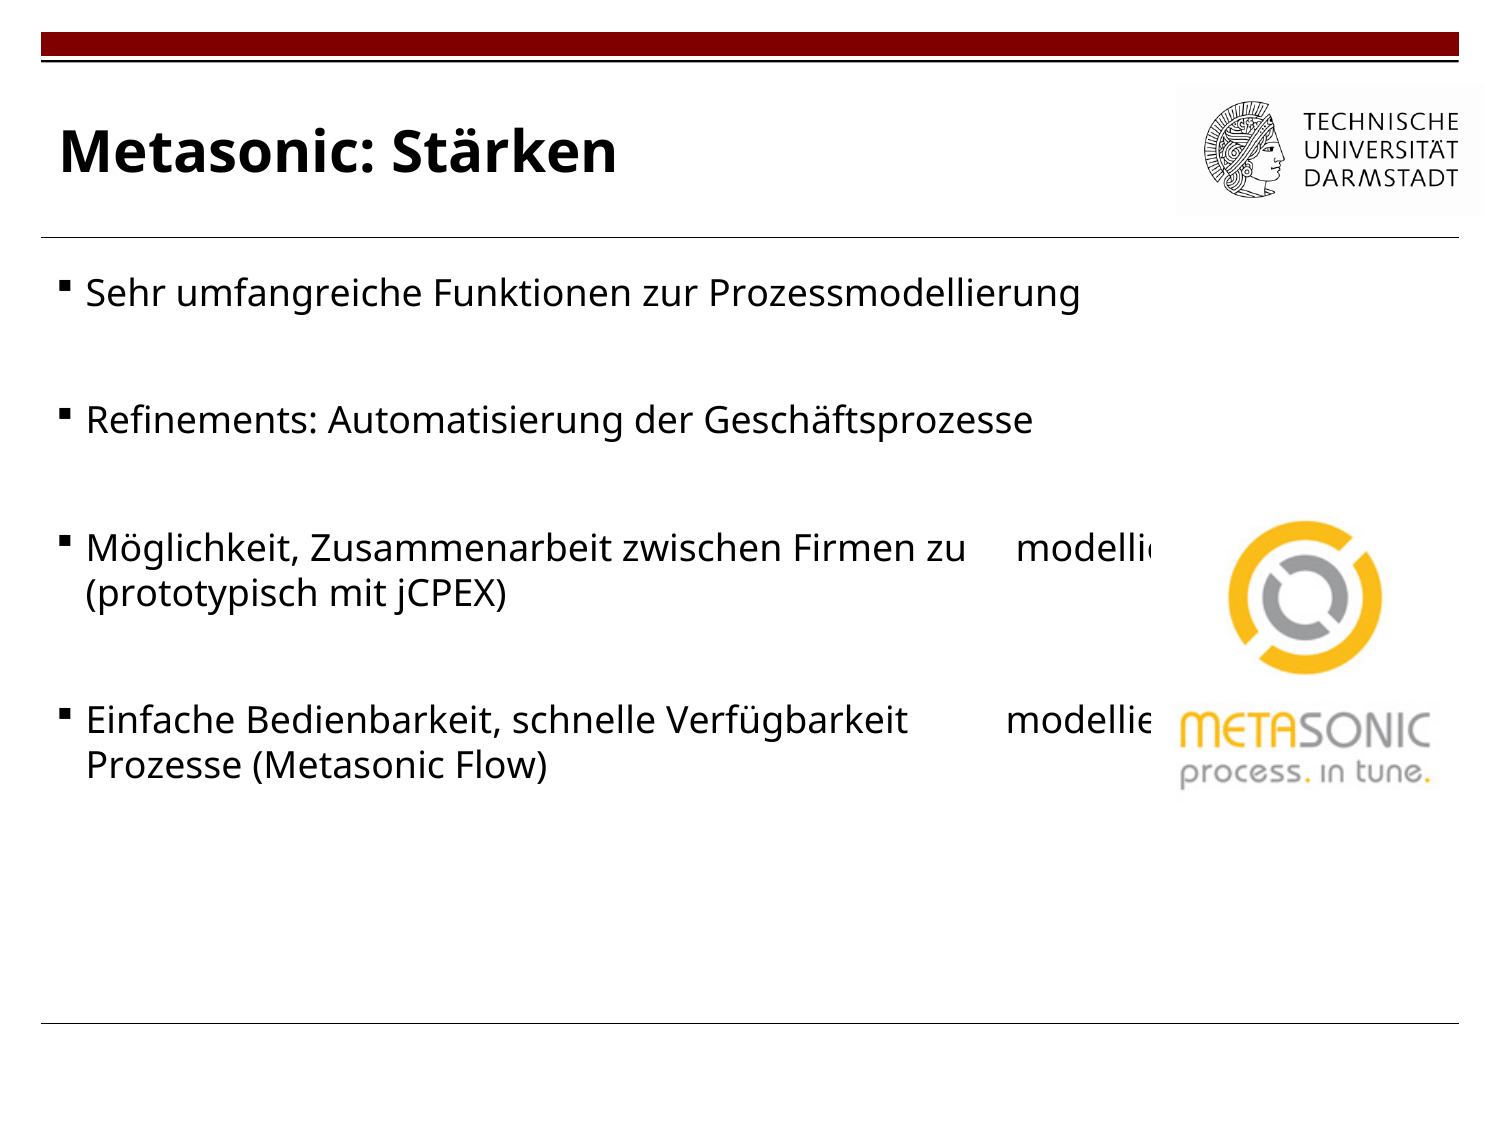

# Metasonic: Stärken
Sehr umfangreiche Funktionen zur Prozessmodellierung
Refinements: Automatisierung der Geschäftsprozesse
Möglichkeit, Zusammenarbeit zwischen Firmen zu modellieren (prototypisch mit jCPEX)
Einfache Bedienbarkeit, schnelle Verfügbarkeit modellierter Prozesse (Metasonic Flow)